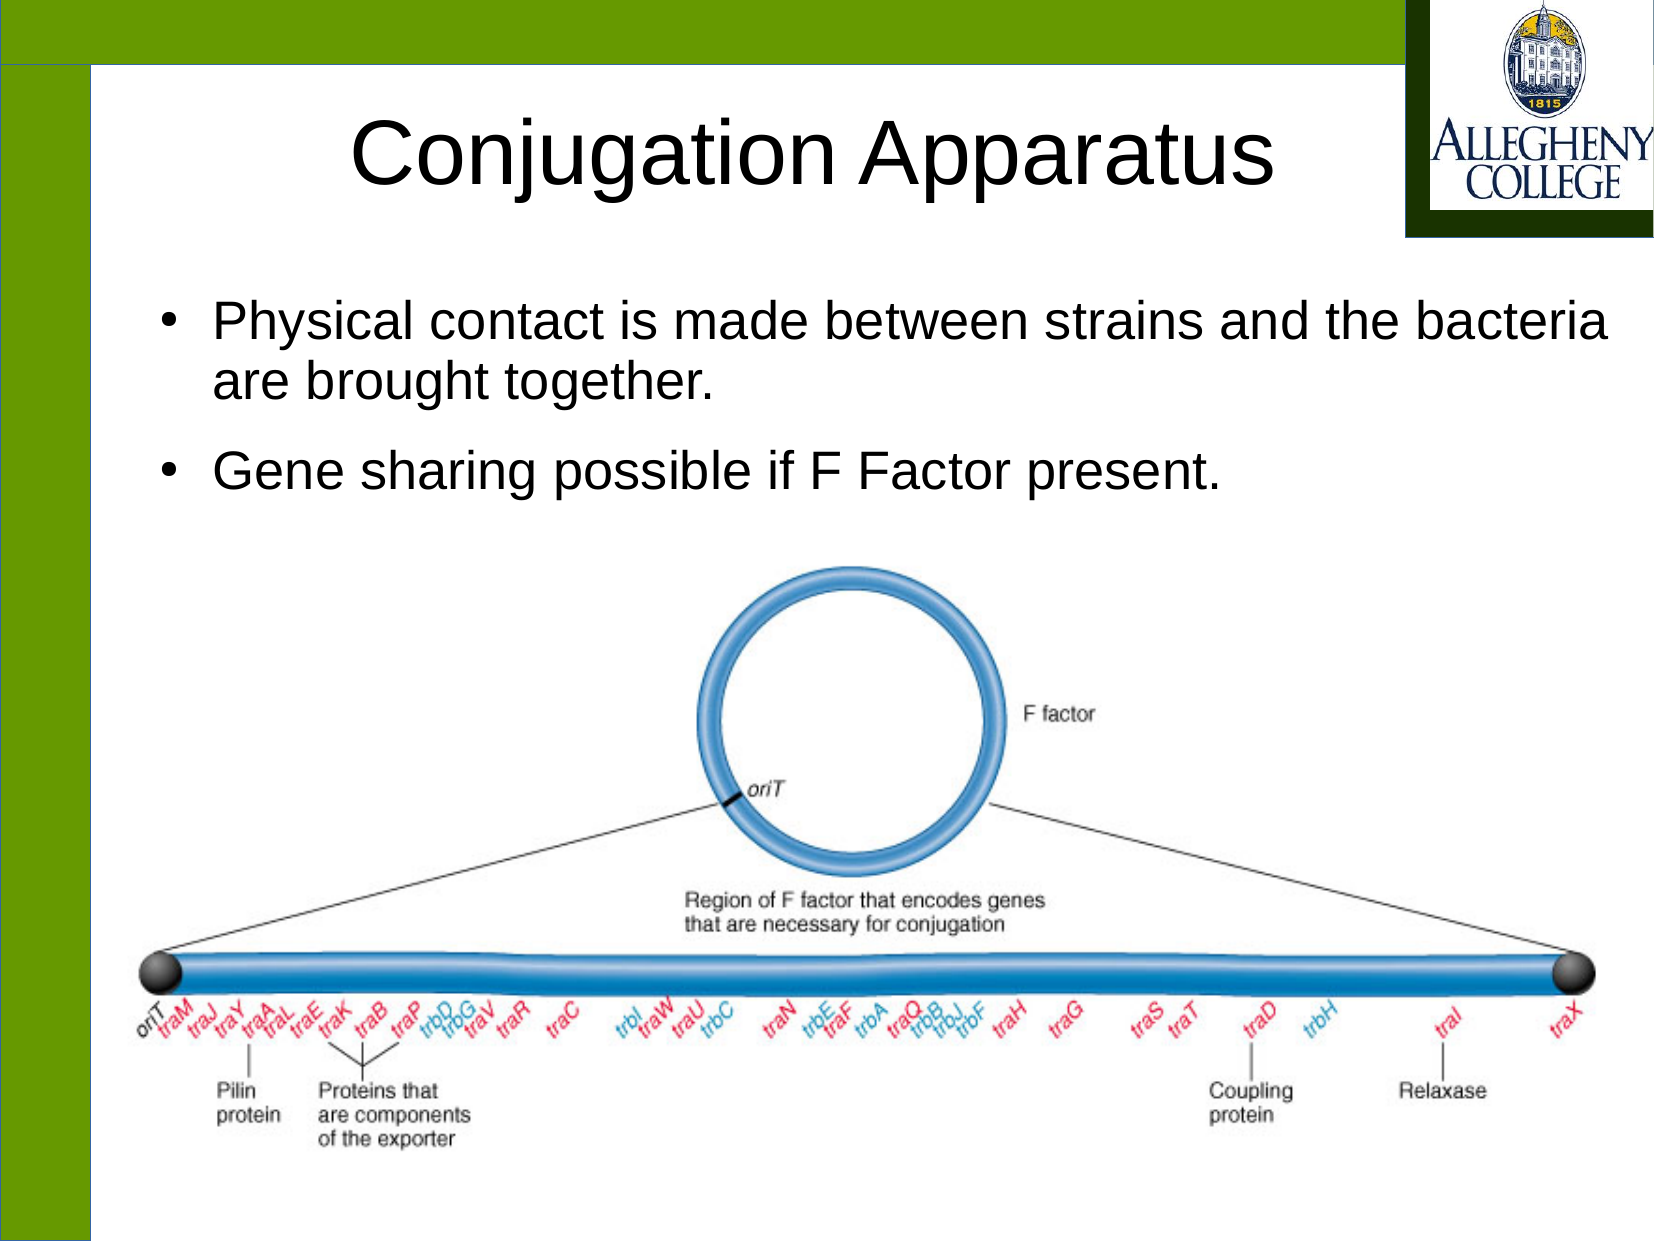

# Conjugation Apparatus
Physical contact is made between strains and the bacteria are brought together.
Gene sharing possible if F Factor present.